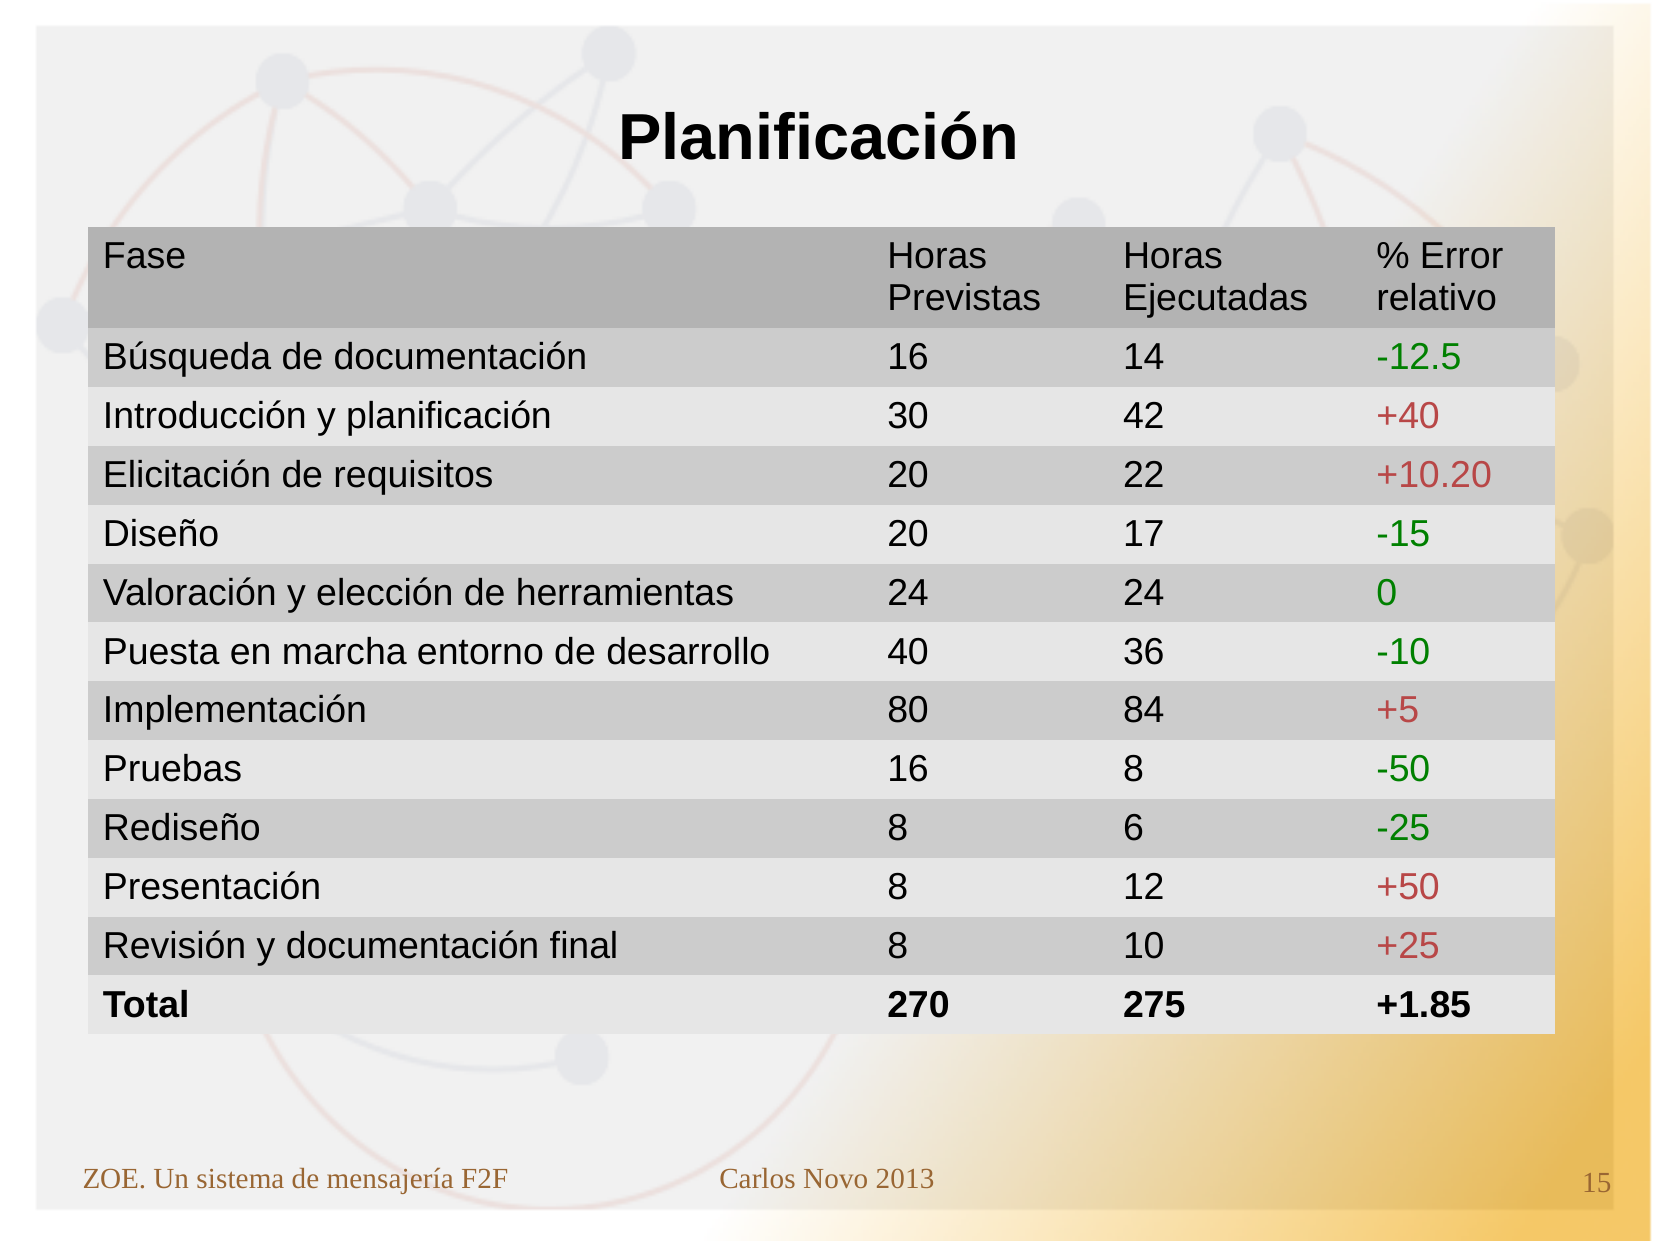

# Planificación
| Fase | Horas Previstas | Horas Ejecutadas | % Error relativo |
| --- | --- | --- | --- |
| Búsqueda de documentación | 16 | 14 | -12.5 |
| Introducción y planificación | 30 | 42 | +40 |
| Elicitación de requisitos | 20 | 22 | +10.20 |
| Diseño | 20 | 17 | -15 |
| Valoración y elección de herramientas | 24 | 24 | 0 |
| Puesta en marcha entorno de desarrollo | 40 | 36 | -10 |
| Implementación | 80 | 84 | +5 |
| Pruebas | 16 | 8 | -50 |
| Rediseño | 8 | 6 | -25 |
| Presentación | 8 | 12 | +50 |
| Revisión y documentación final | 8 | 10 | +25 |
| Total | 270 | 275 | +1.85 |
15